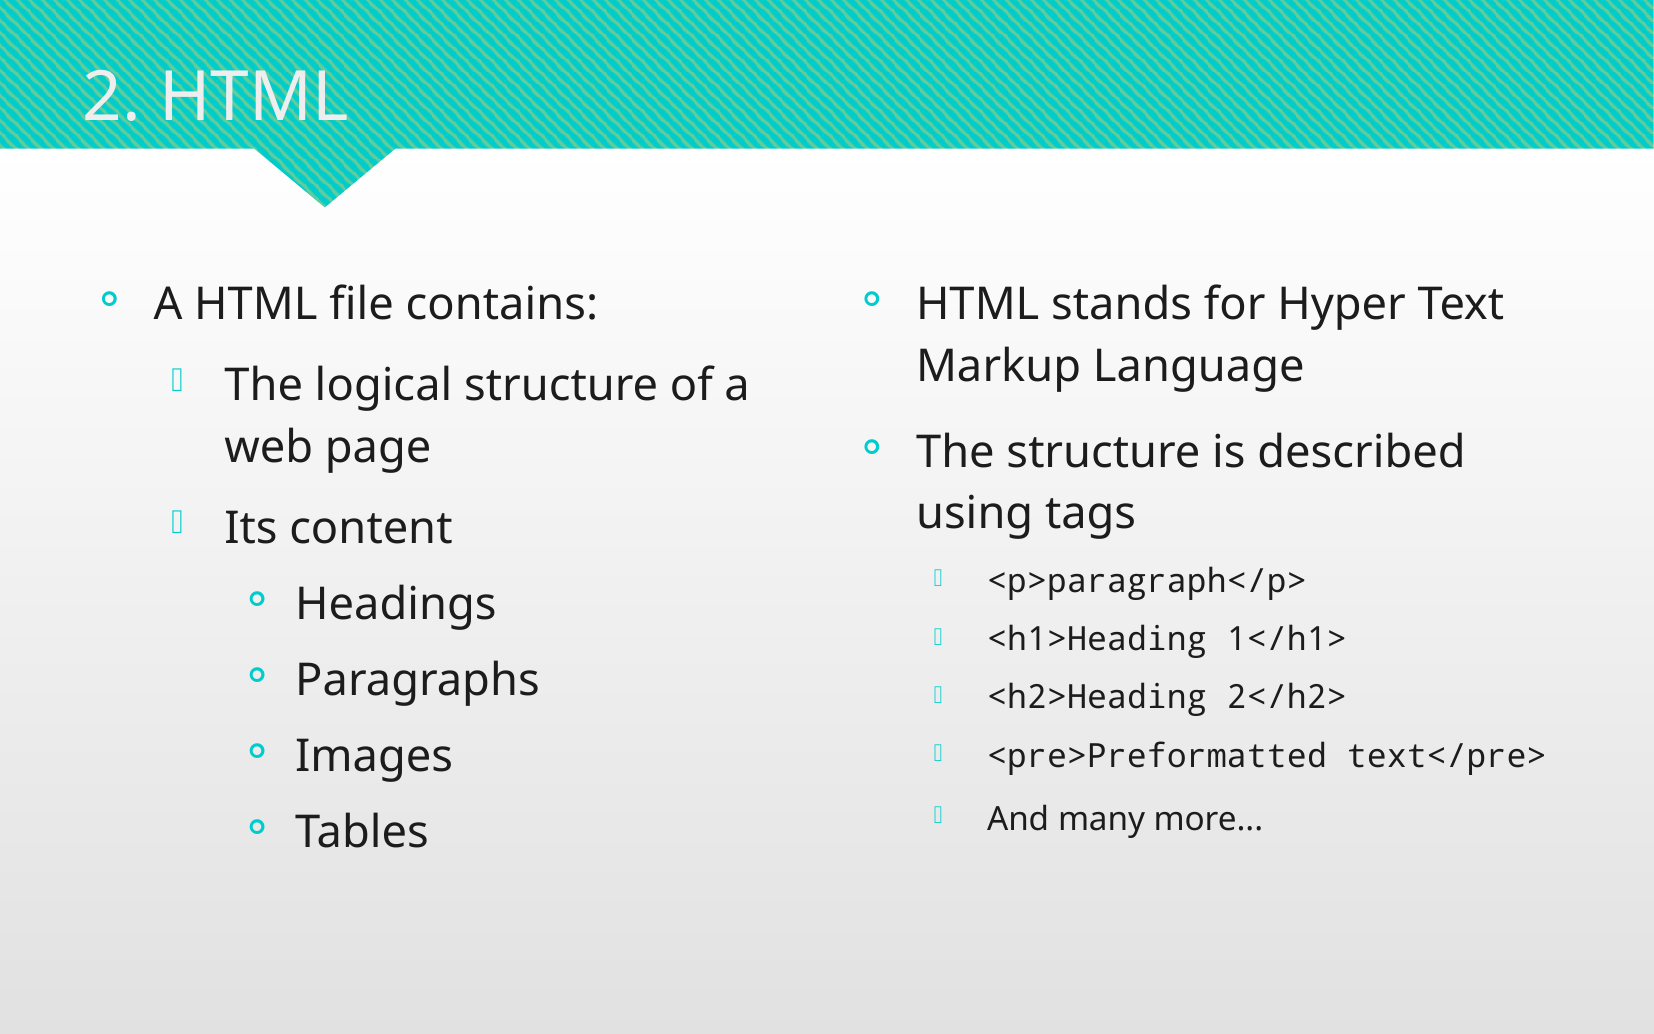

# 2. HTML
A HTML file contains:
The logical structure of a web page
Its content
Headings
Paragraphs
Images
Tables
HTML stands for Hyper Text Markup Language
The structure is described using tags
<p>paragraph</p>
<h1>Heading 1</h1>
<h2>Heading 2</h2>
<pre>Preformatted text</pre>
And many more...